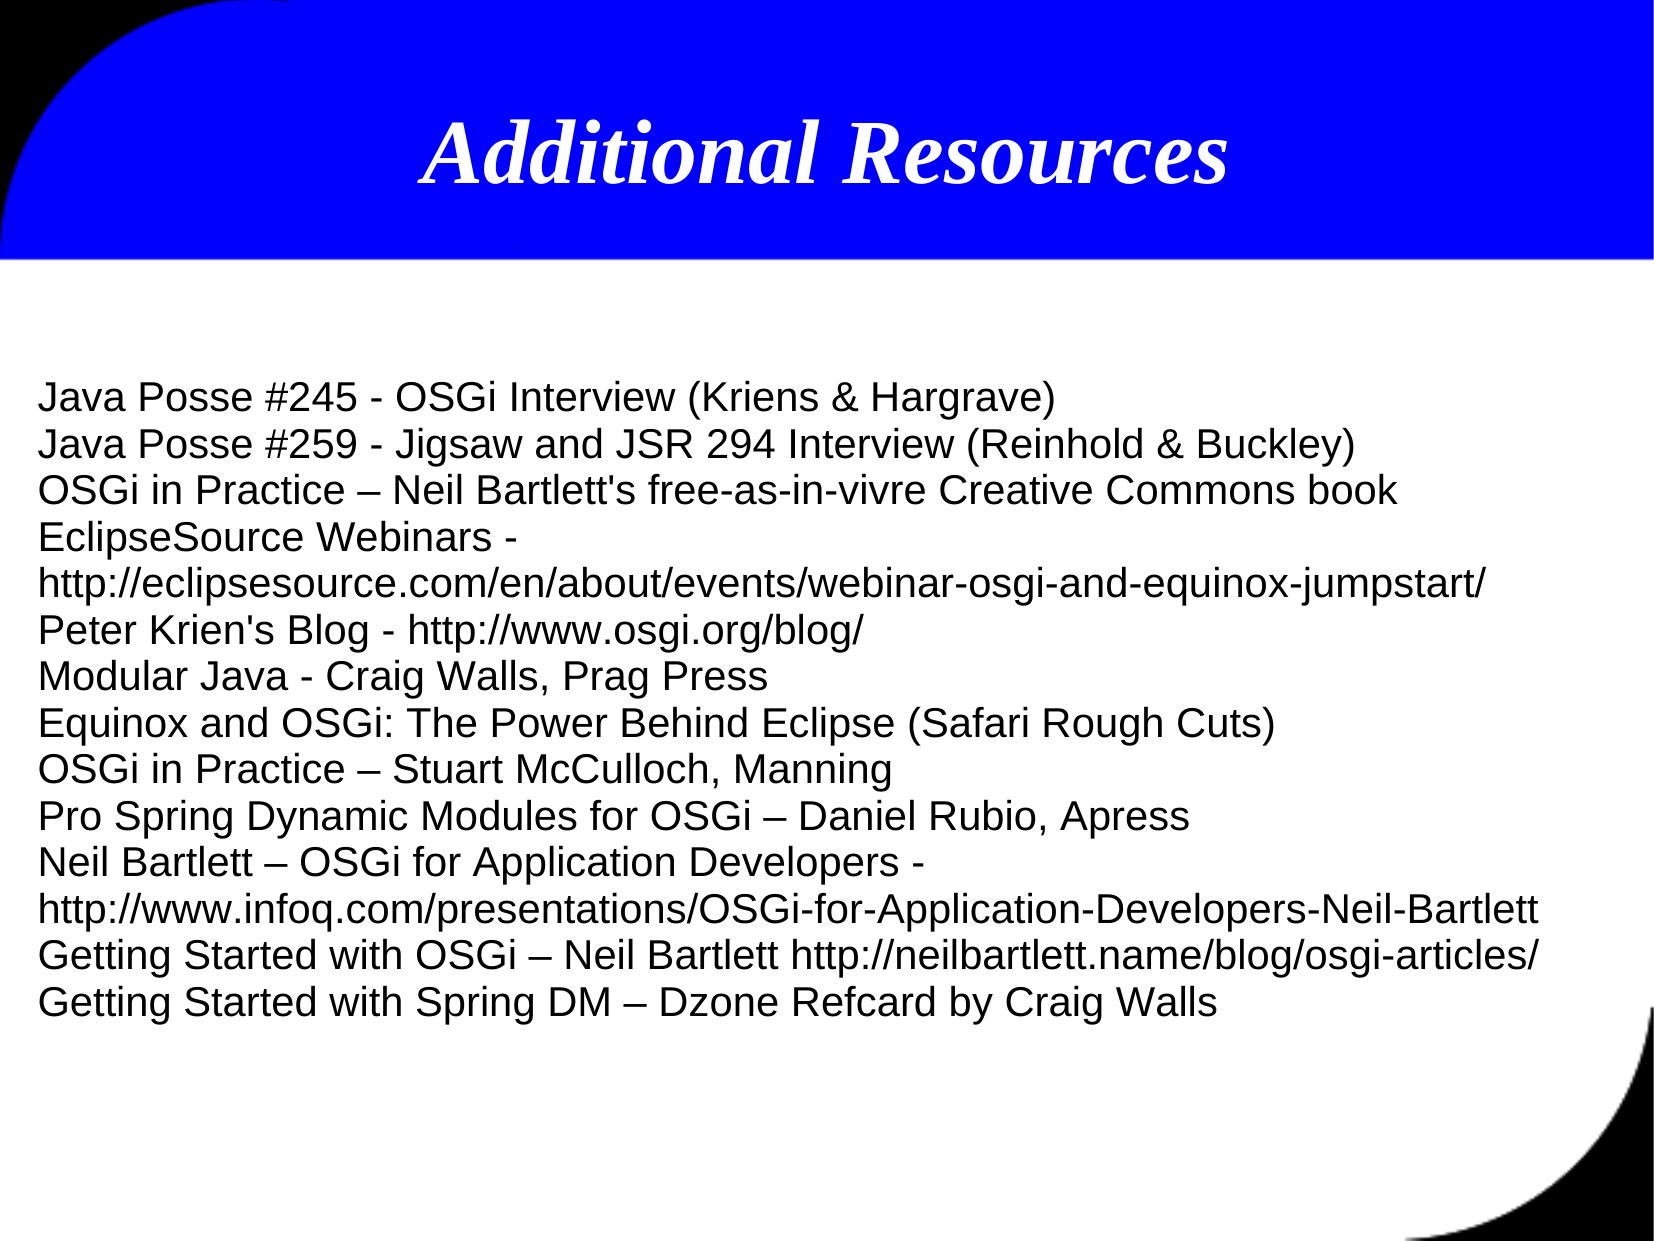

# Additional Resources
Java Posse #245 - OSGi Interview (Kriens & Hargrave)
Java Posse #259 - Jigsaw and JSR 294 Interview (Reinhold & Buckley)
OSGi in Practice – Neil Bartlett's free-as-in-vivre Creative Commons book
EclipseSource Webinars - http://eclipsesource.com/en/about/events/webinar-osgi-and-equinox-jumpstart/
Peter Krien's Blog - http://www.osgi.org/blog/
Modular Java - Craig Walls, Prag Press
Equinox and OSGi: The Power Behind Eclipse (Safari Rough Cuts)
OSGi in Practice – Stuart McCulloch, Manning
Pro Spring Dynamic Modules for OSGi – Daniel Rubio, Apress
Neil Bartlett – OSGi for Application Developers - http://www.infoq.com/presentations/OSGi-for-Application-Developers-Neil-Bartlett
Getting Started with OSGi – Neil Bartlett http://neilbartlett.name/blog/osgi-articles/
Getting Started with Spring DM – Dzone Refcard by Craig Walls